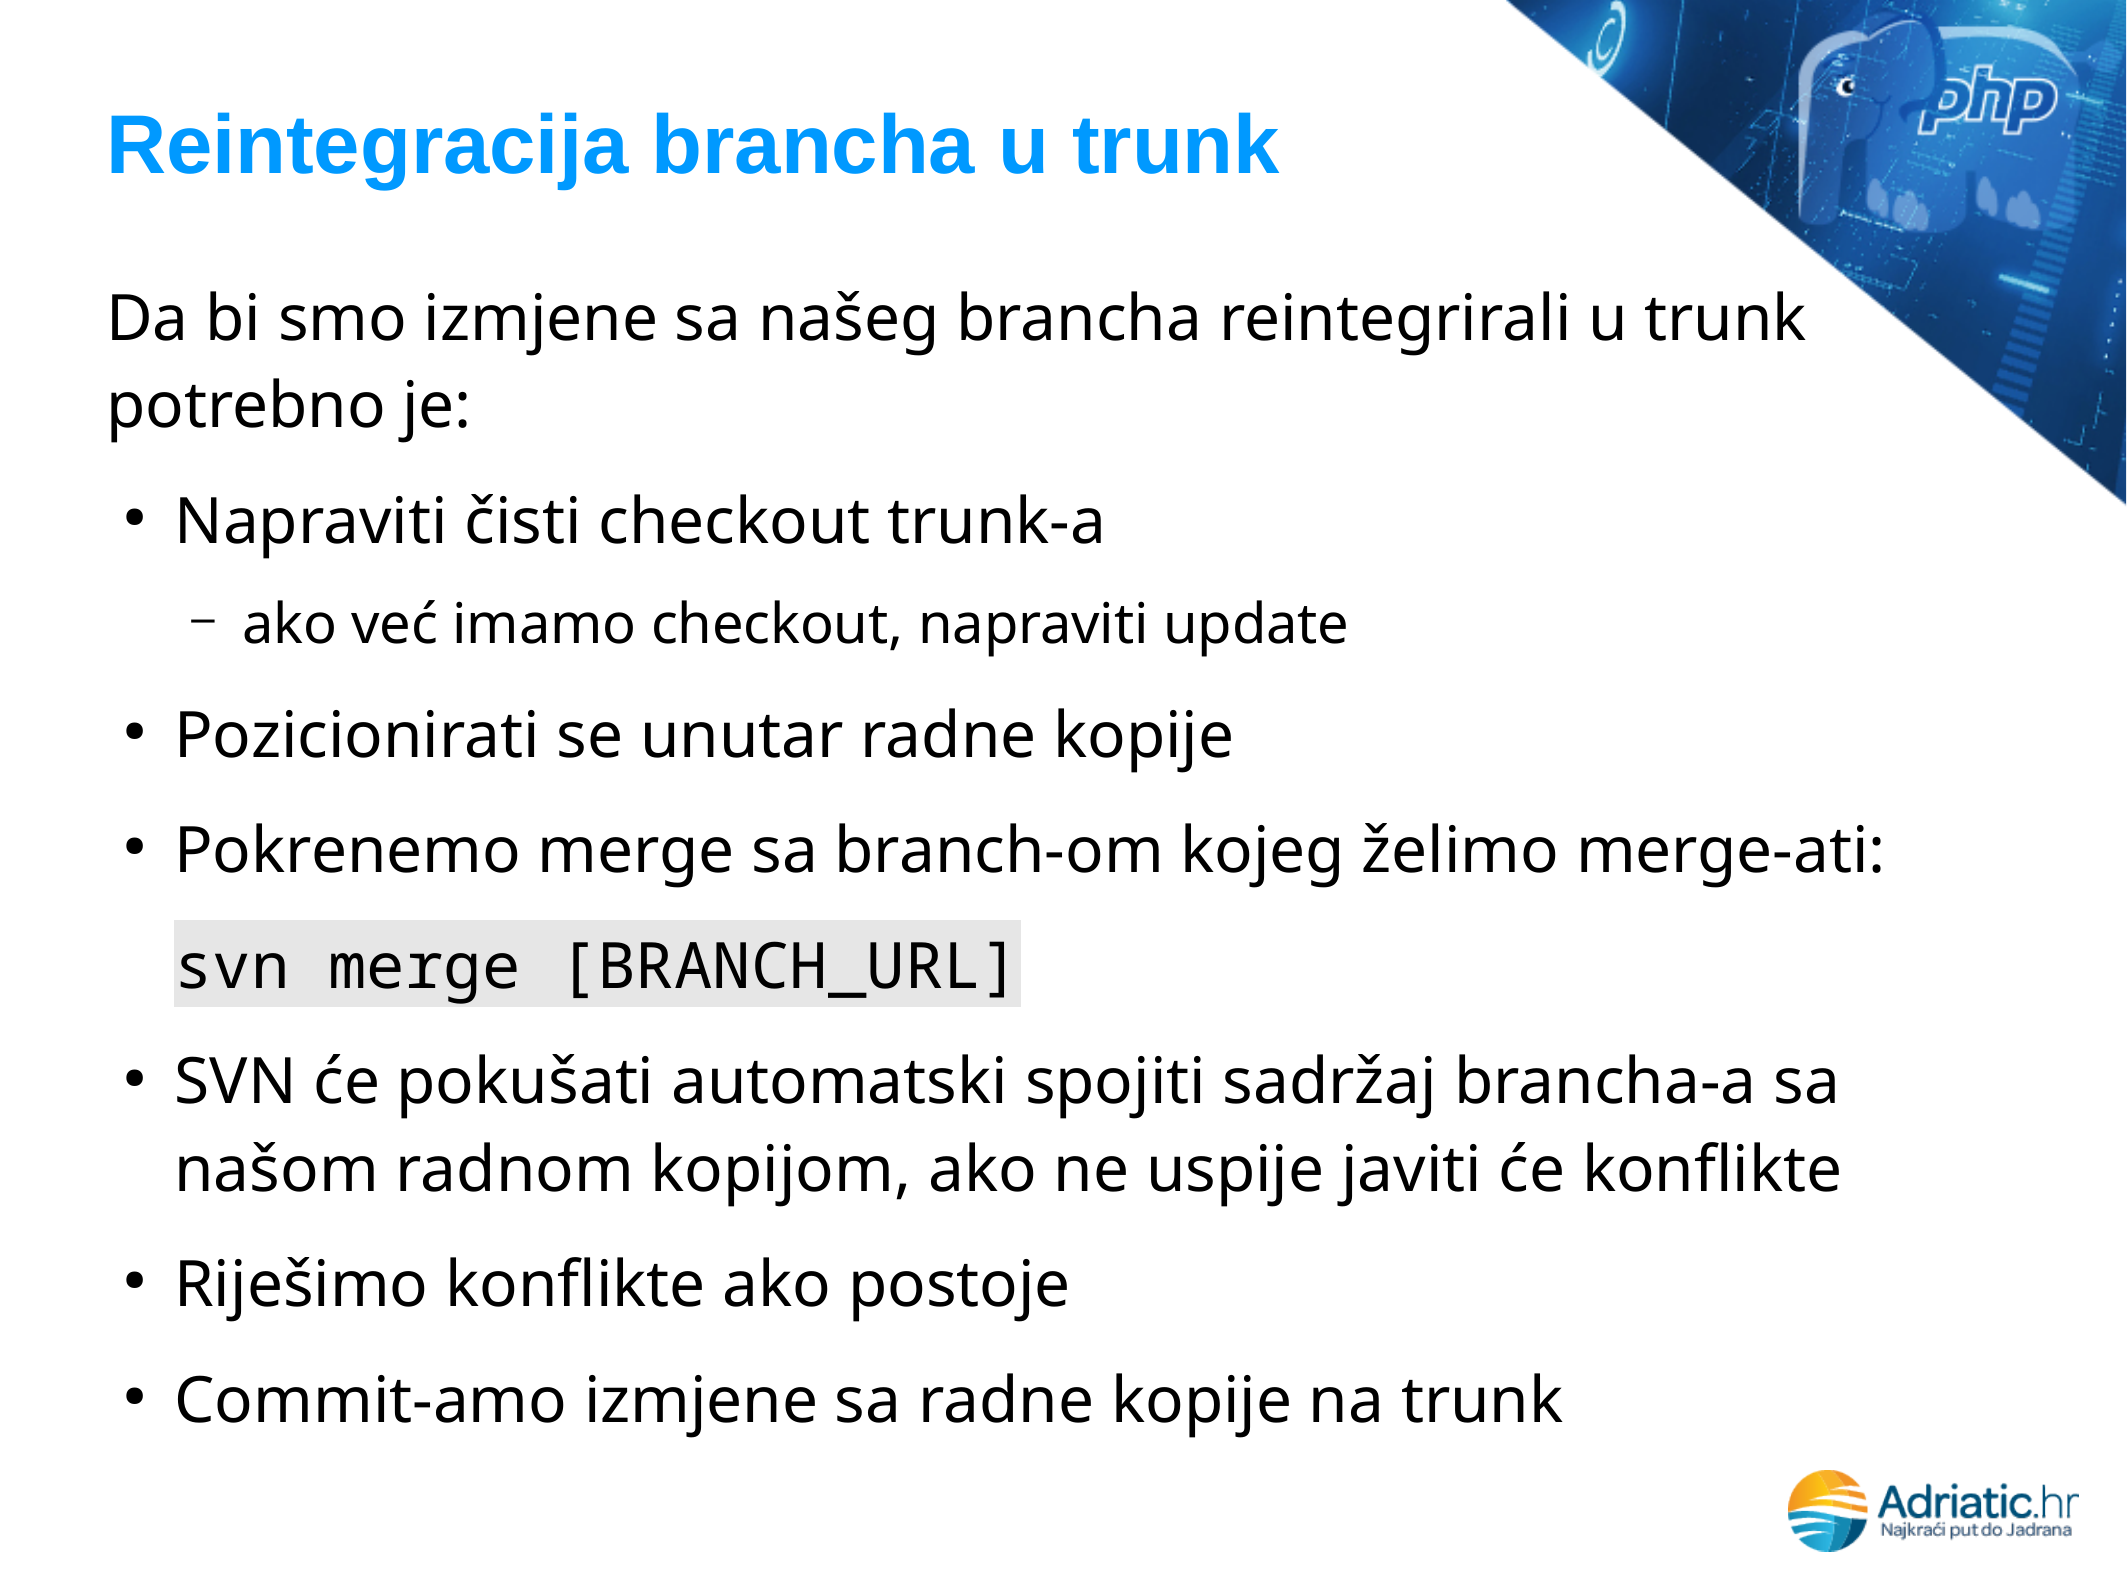

# Reintegracija brancha u trunk
Da bi smo izmjene sa našeg brancha reintegrirali u trunk potrebno je:
Napraviti čisti checkout trunk-a
ako već imamo checkout, napraviti update
Pozicionirati se unutar radne kopije
Pokrenemo merge sa branch-om kojeg želimo merge-ati:
svn merge [BRANCH_URL]
SVN će pokušati automatski spojiti sadržaj brancha-a sa našom radnom kopijom, ako ne uspije javiti će konflikte
Riješimo konflikte ako postoje
Commit-amo izmjene sa radne kopije na trunk